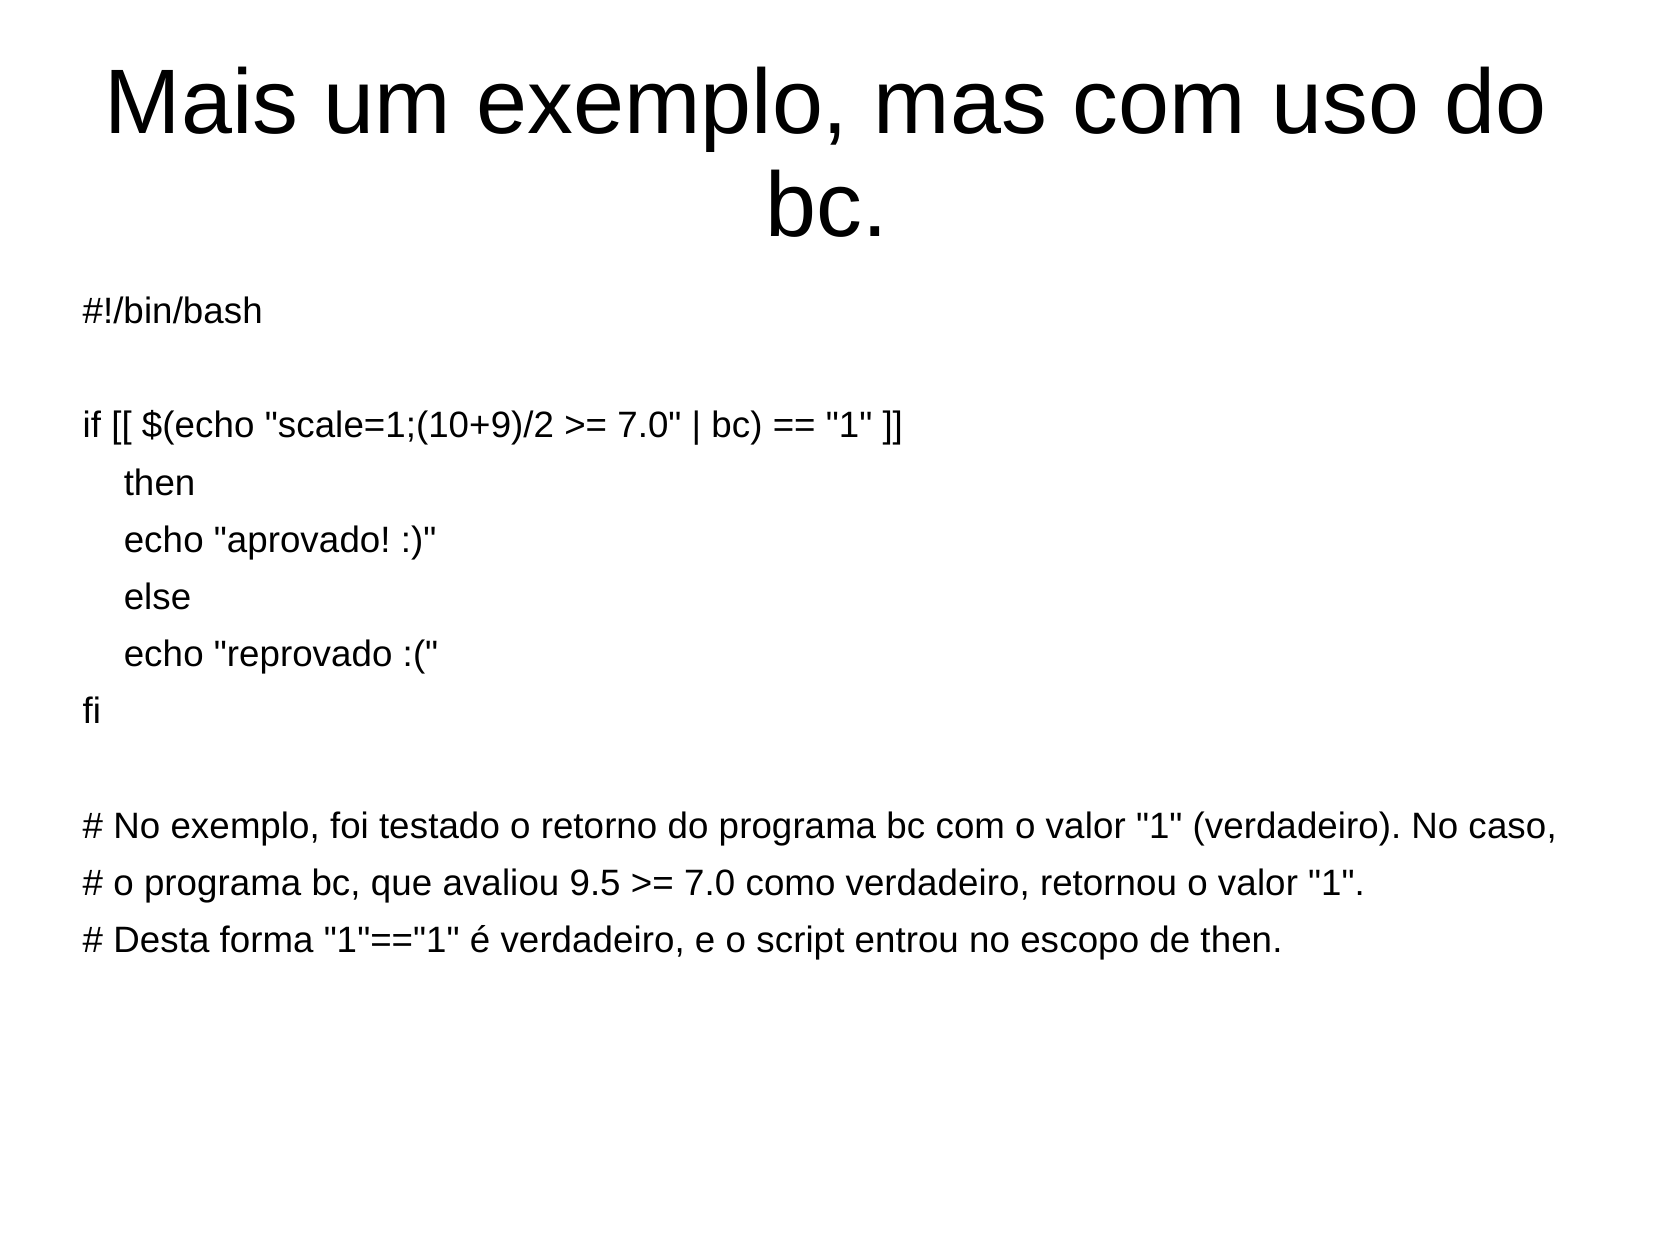

# Mais um exemplo, mas com uso do bc.
#!/bin/bash
if [[ $(echo "scale=1;(10+9)/2 >= 7.0" | bc) == "1" ]]
 then
 echo "aprovado! :)"
 else
 echo "reprovado :("
fi
# No exemplo, foi testado o retorno do programa bc com o valor "1" (verdadeiro). No caso,
# o programa bc, que avaliou 9.5 >= 7.0 como verdadeiro, retornou o valor "1".
# Desta forma "1"=="1" é verdadeiro, e o script entrou no escopo de then.